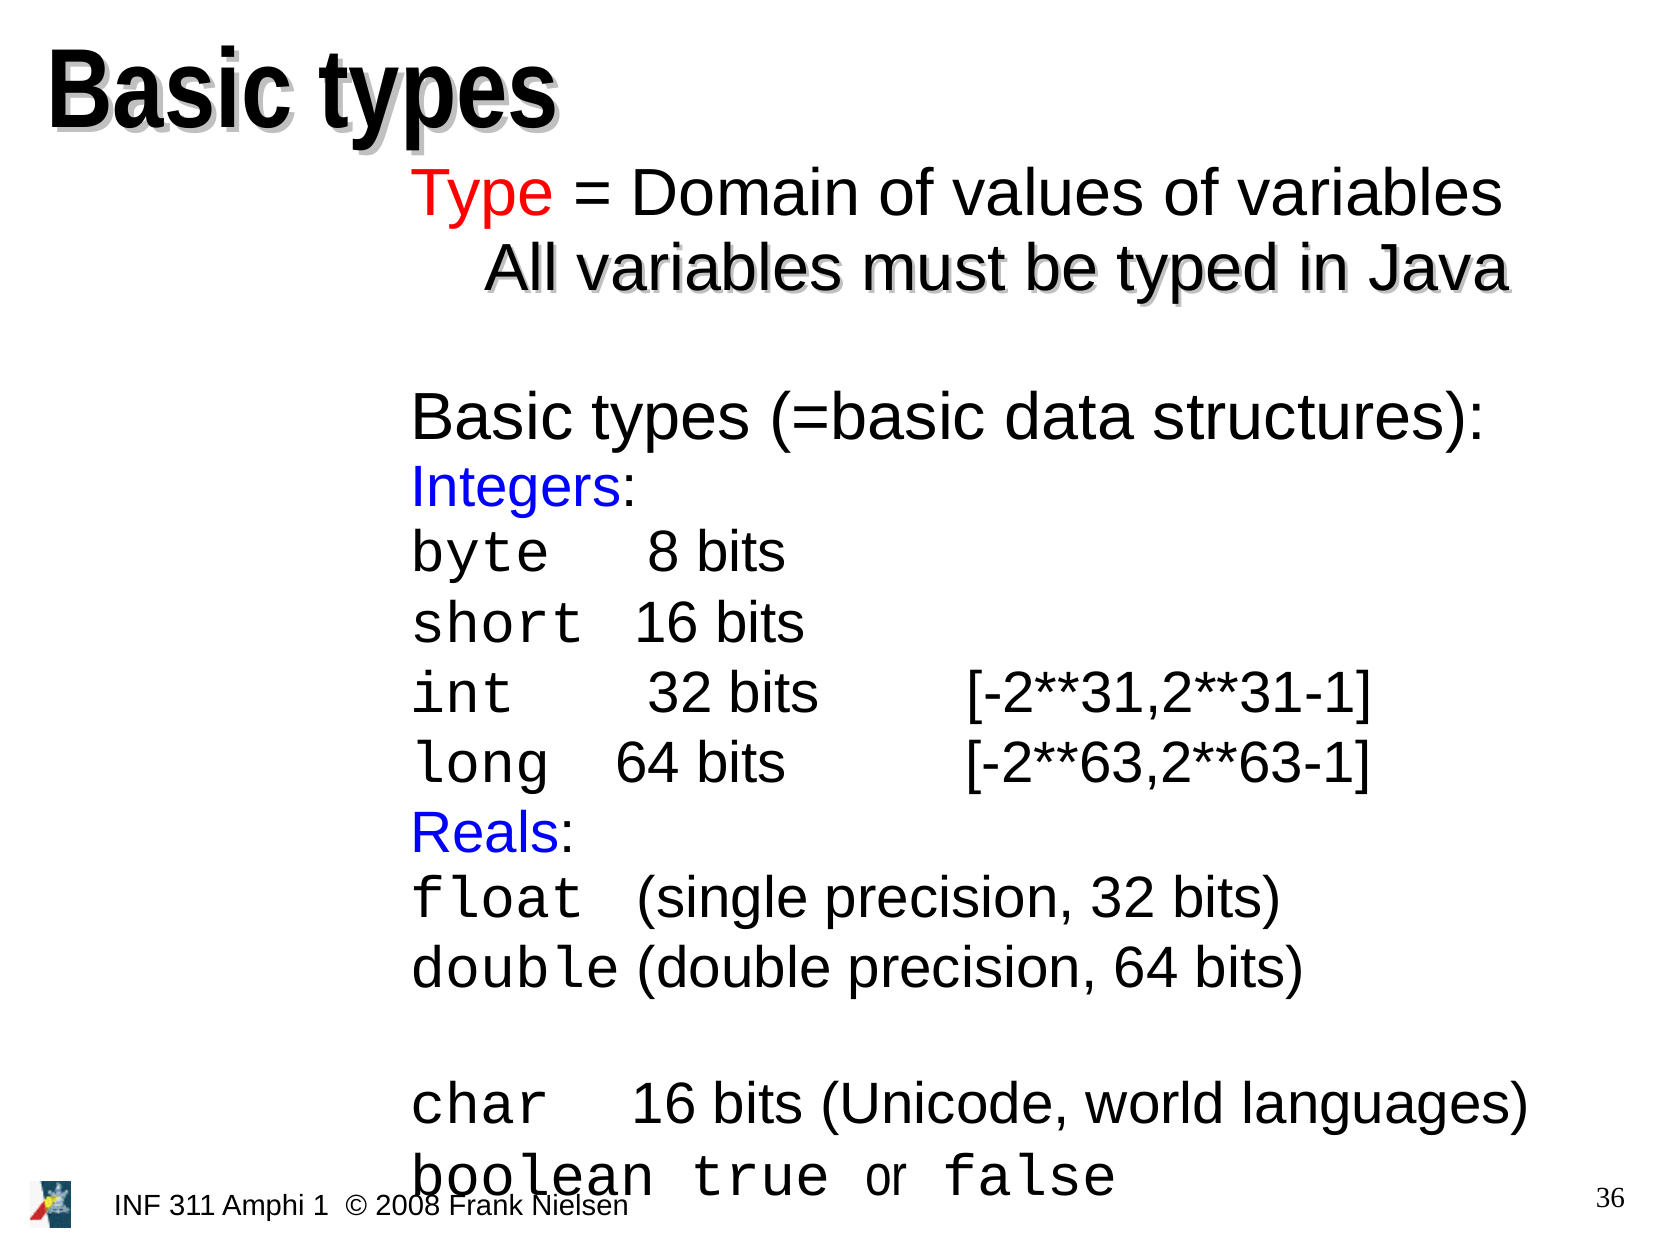

Basic types
Type = Domain of values of variables
	All variables must be typed in Java
Basic types (=basic data structures):
Integers:
byte 8 bits
short 16 bits
int 32 bits	 [-2**31,2**31-1]
long 64 bits [-2**63,2**63-1]
Reals:
float (single precision, 32 bits)
double (double precision, 64 bits)
char		16 bits (Unicode, world languages)
boolean true or false
36